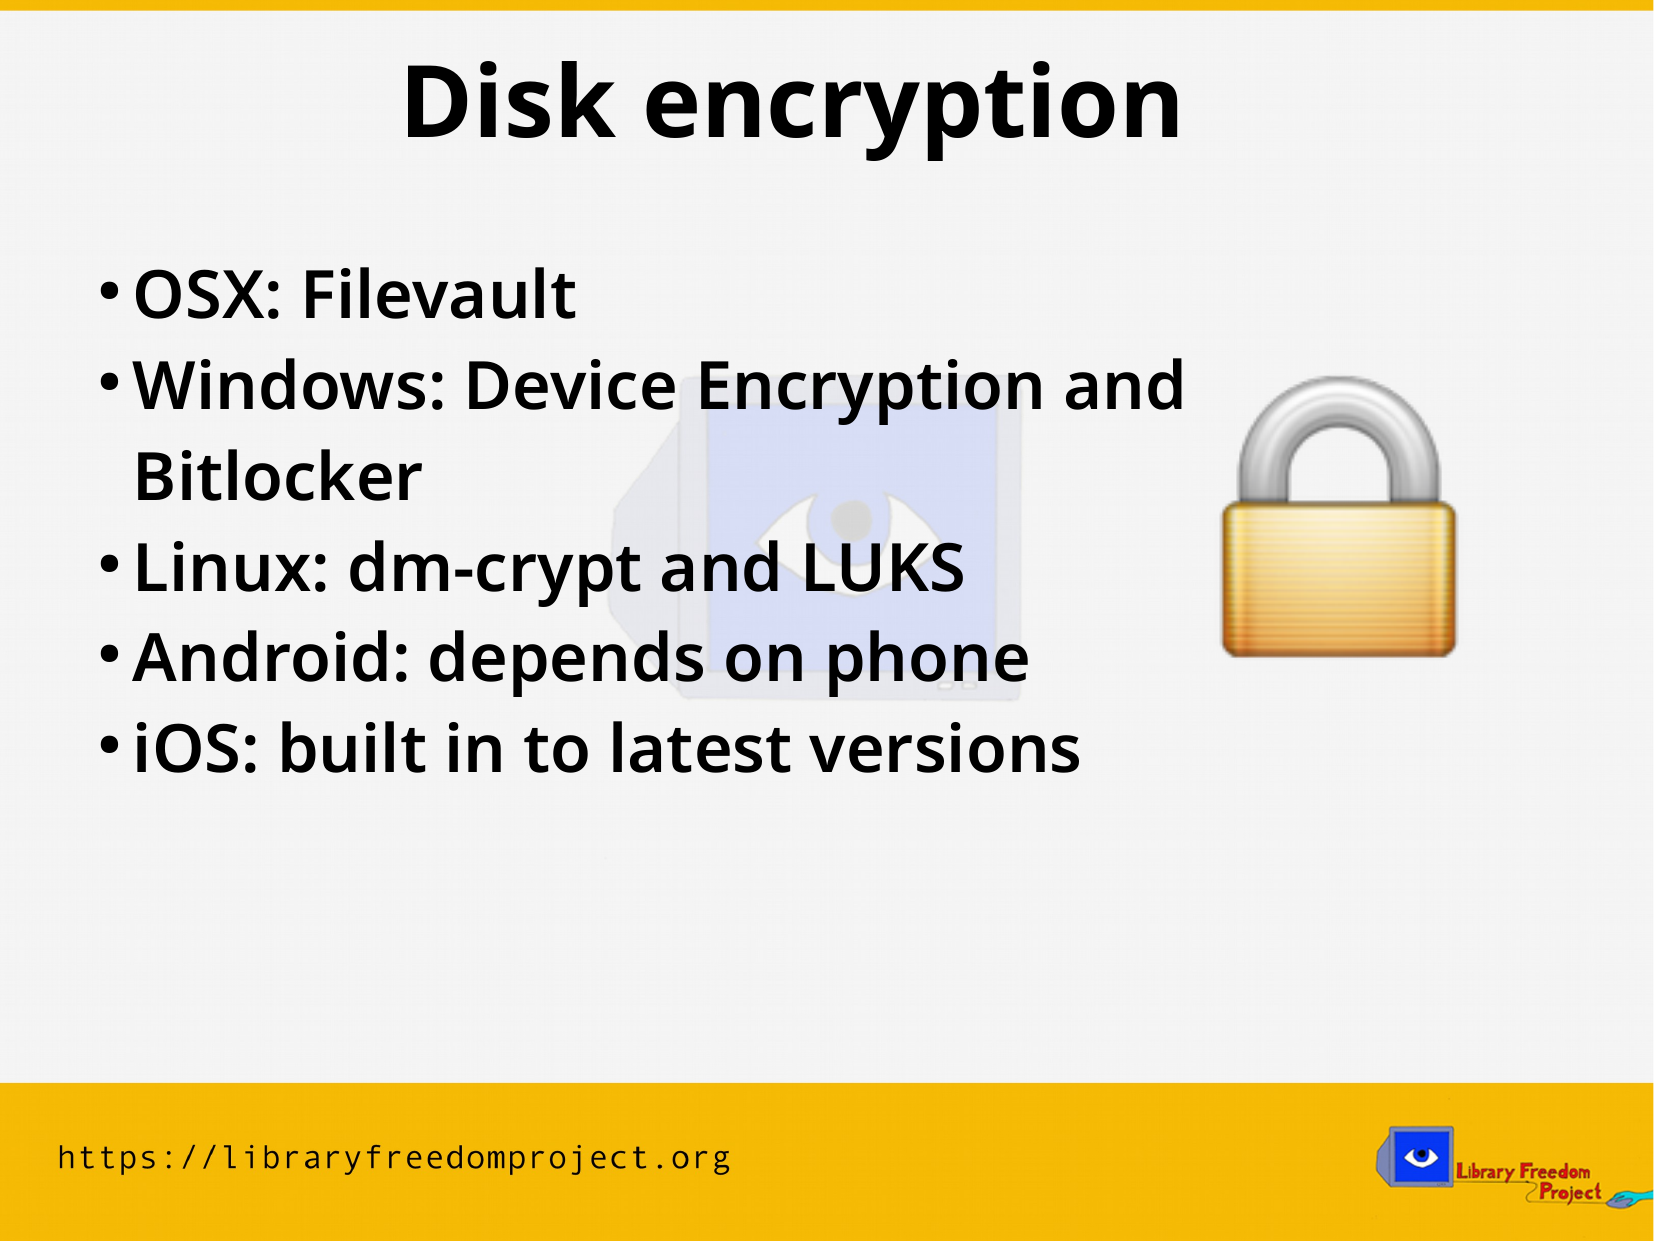

Disk encryption
#
OSX: Filevault
Windows: Device Encryption and Bitlocker
Linux: dm-crypt and LUKS
Android: depends on phone
iOS: built in to latest versions